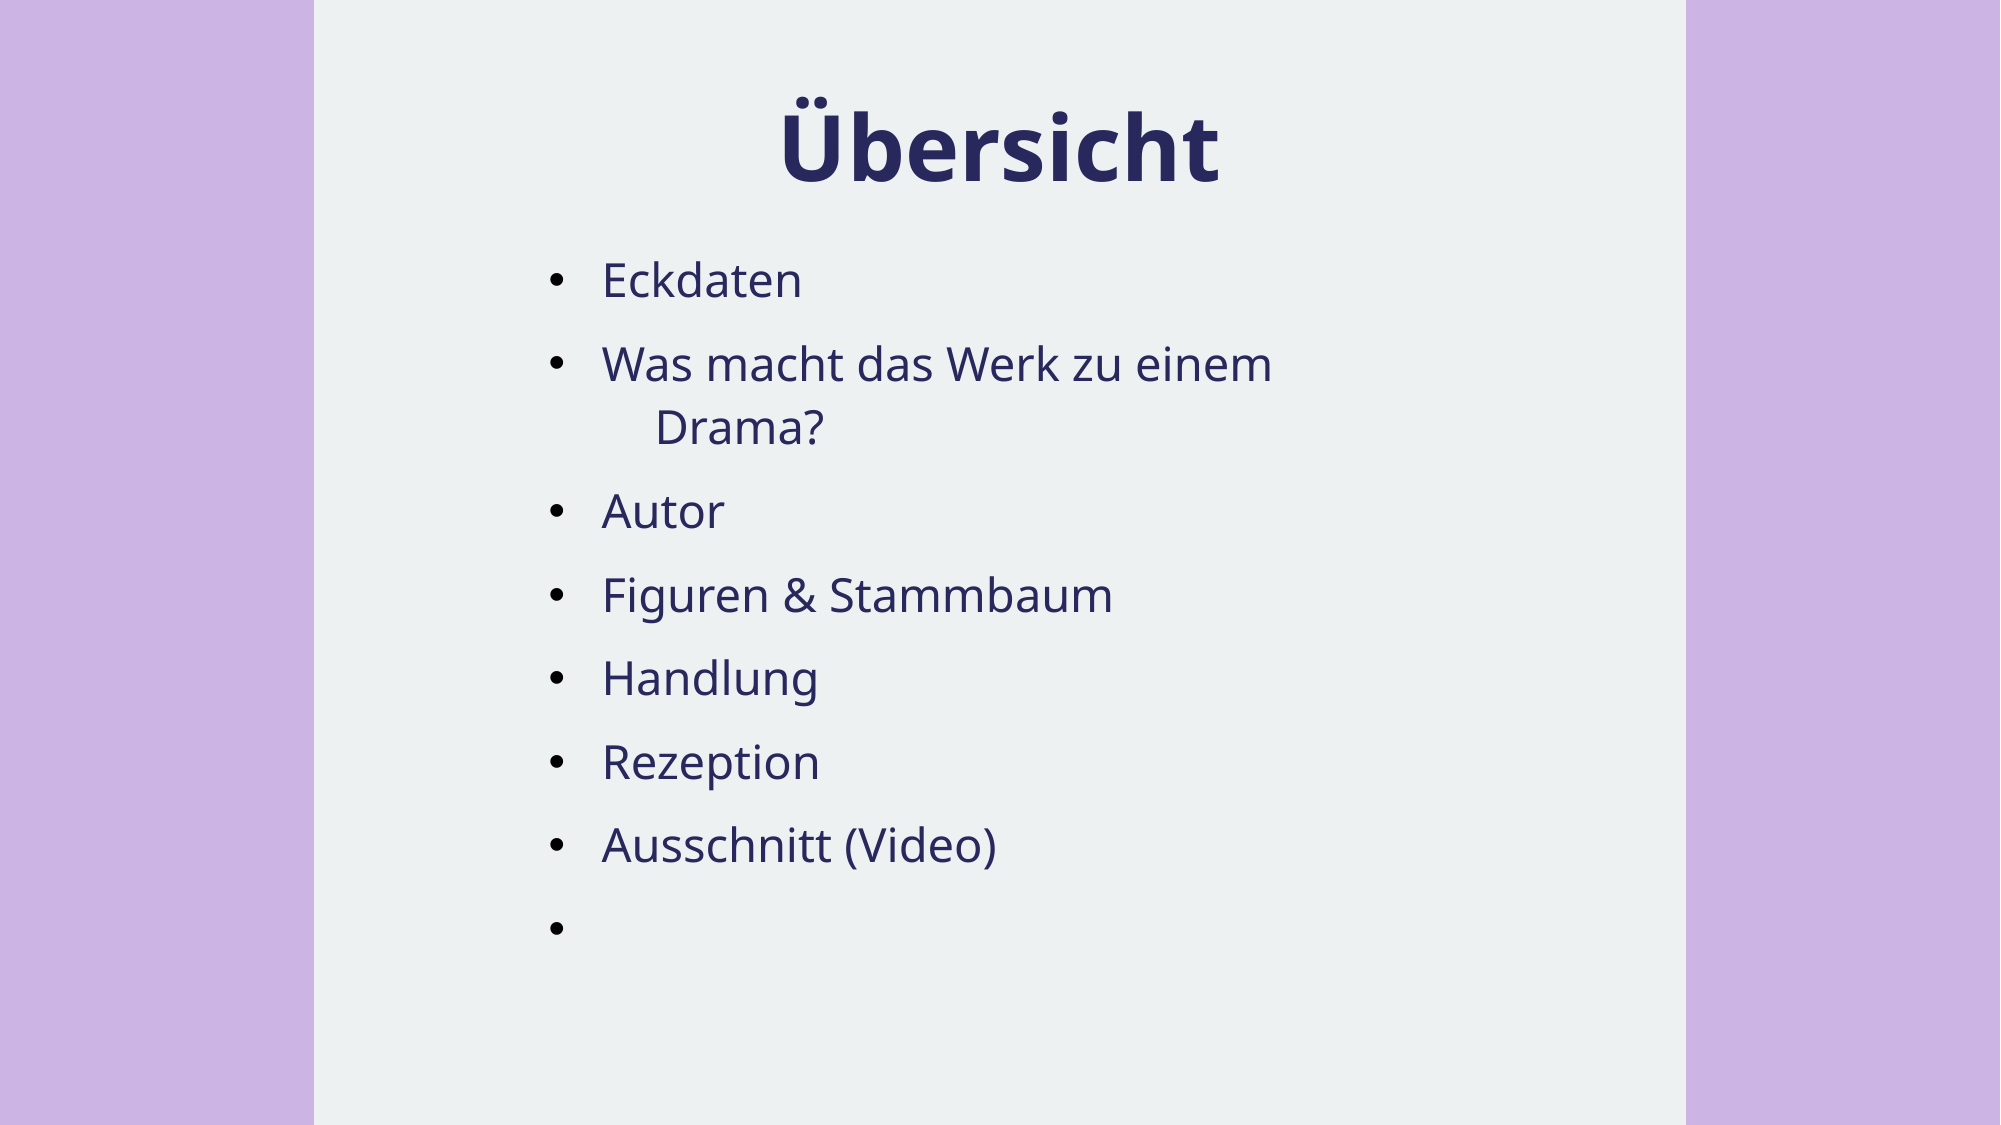

# Übersicht
Eckdaten
Was macht das Werk zu einem Drama?
Autor
Figuren & Stammbaum
Handlung
Rezeption
Ausschnitt (Video)
2